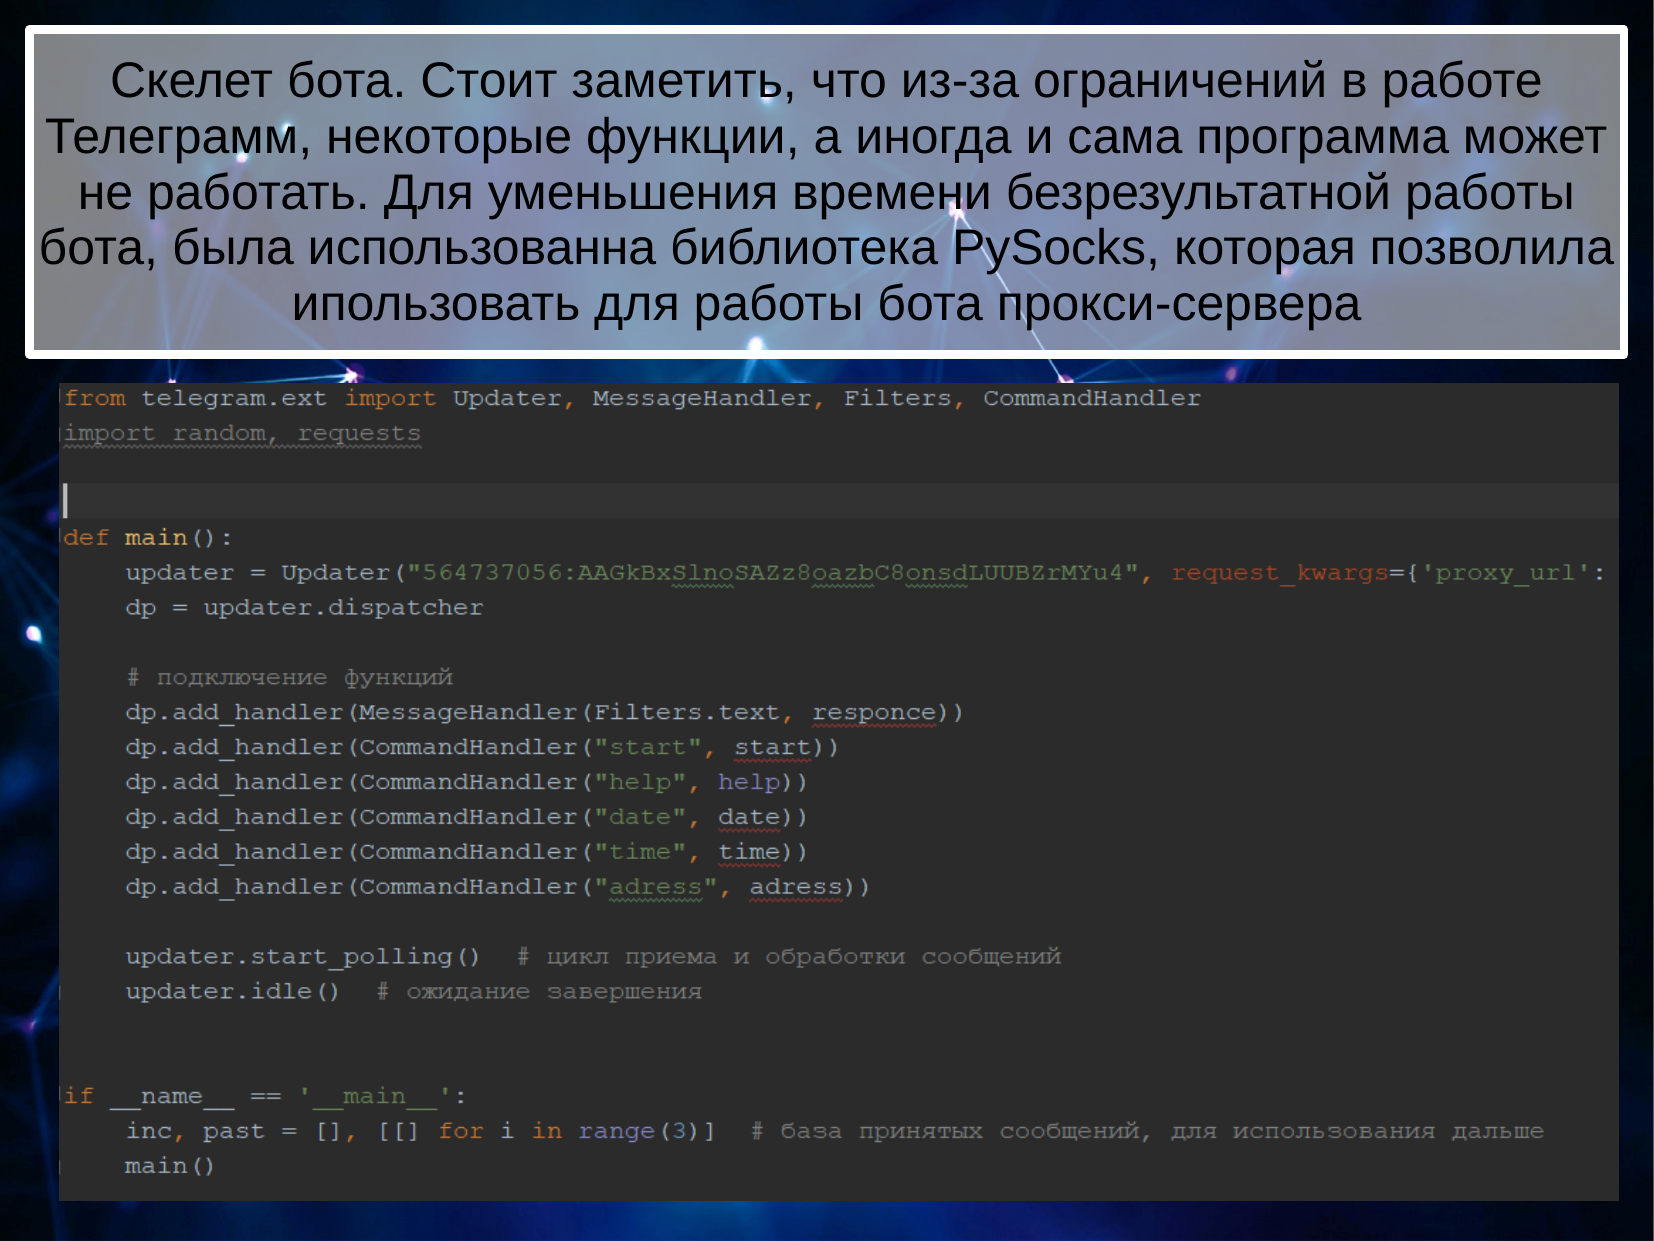

# Скелет бота. Стоит заметить, что из-за ограничений в работе Телеграмм, некоторые функции, а иногда и сама программа может не работать. Для уменьшения времени безрезультатной работы бота, была использованна библиотека PySocks, которая позволила ипользовать для работы бота прокси-сервера